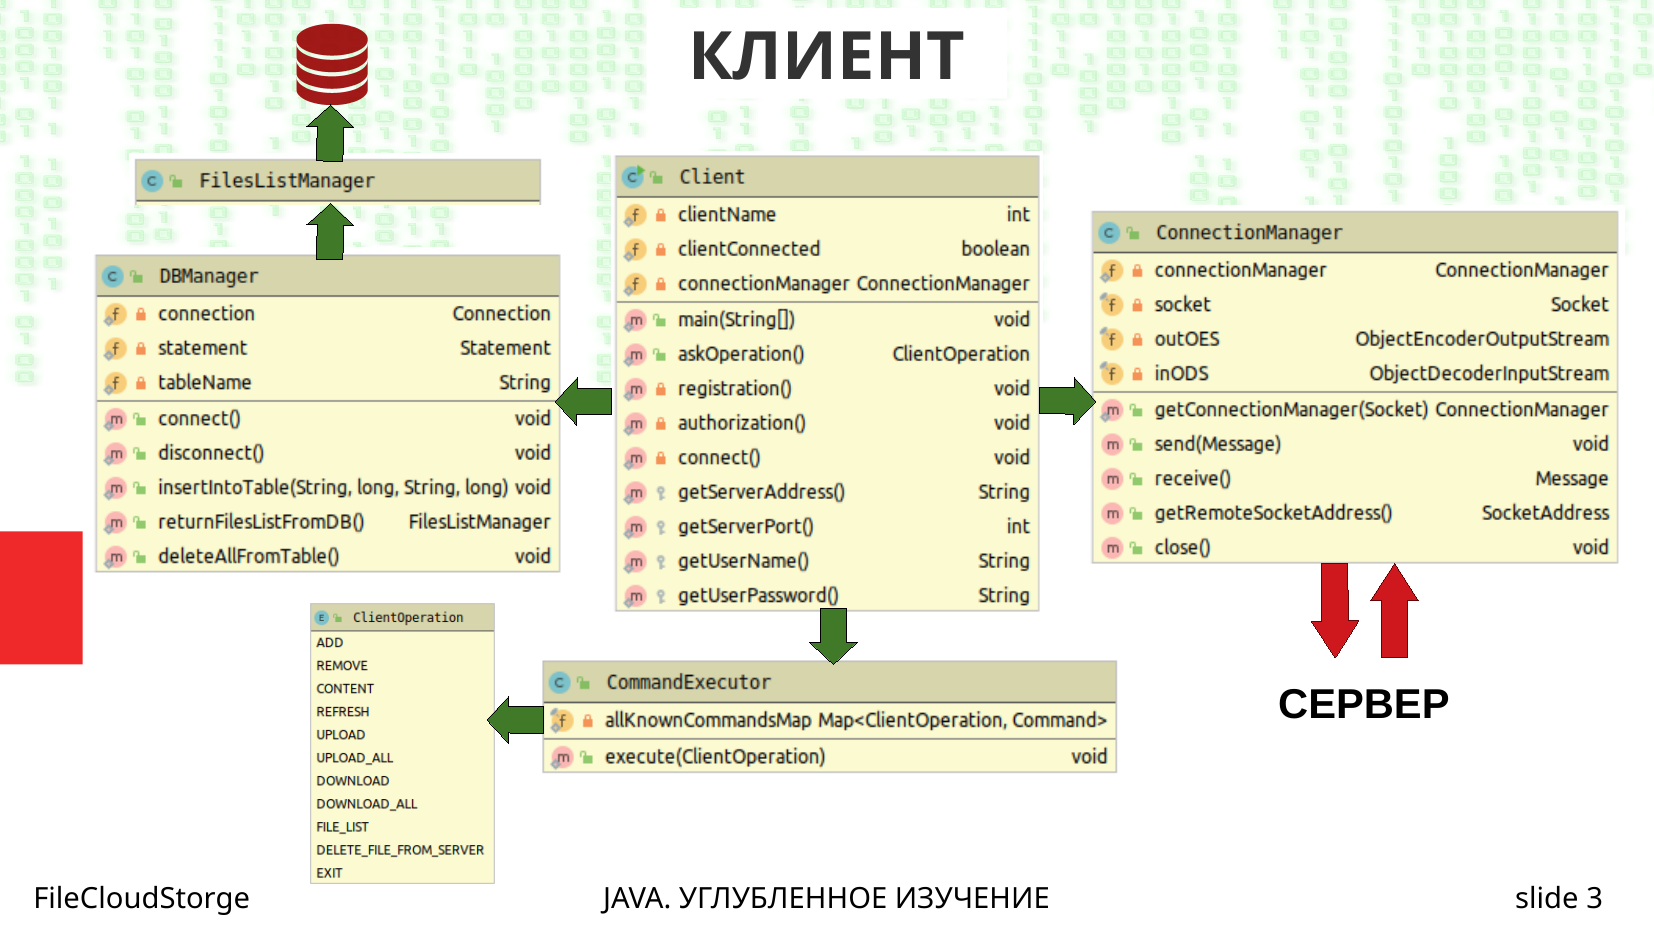

# КЛИЕНТ
СЕРВЕР
JAVA. УГЛУБЛЕННОЕ ИЗУЧЕНИЕ
FileCloudStorge
slide 3